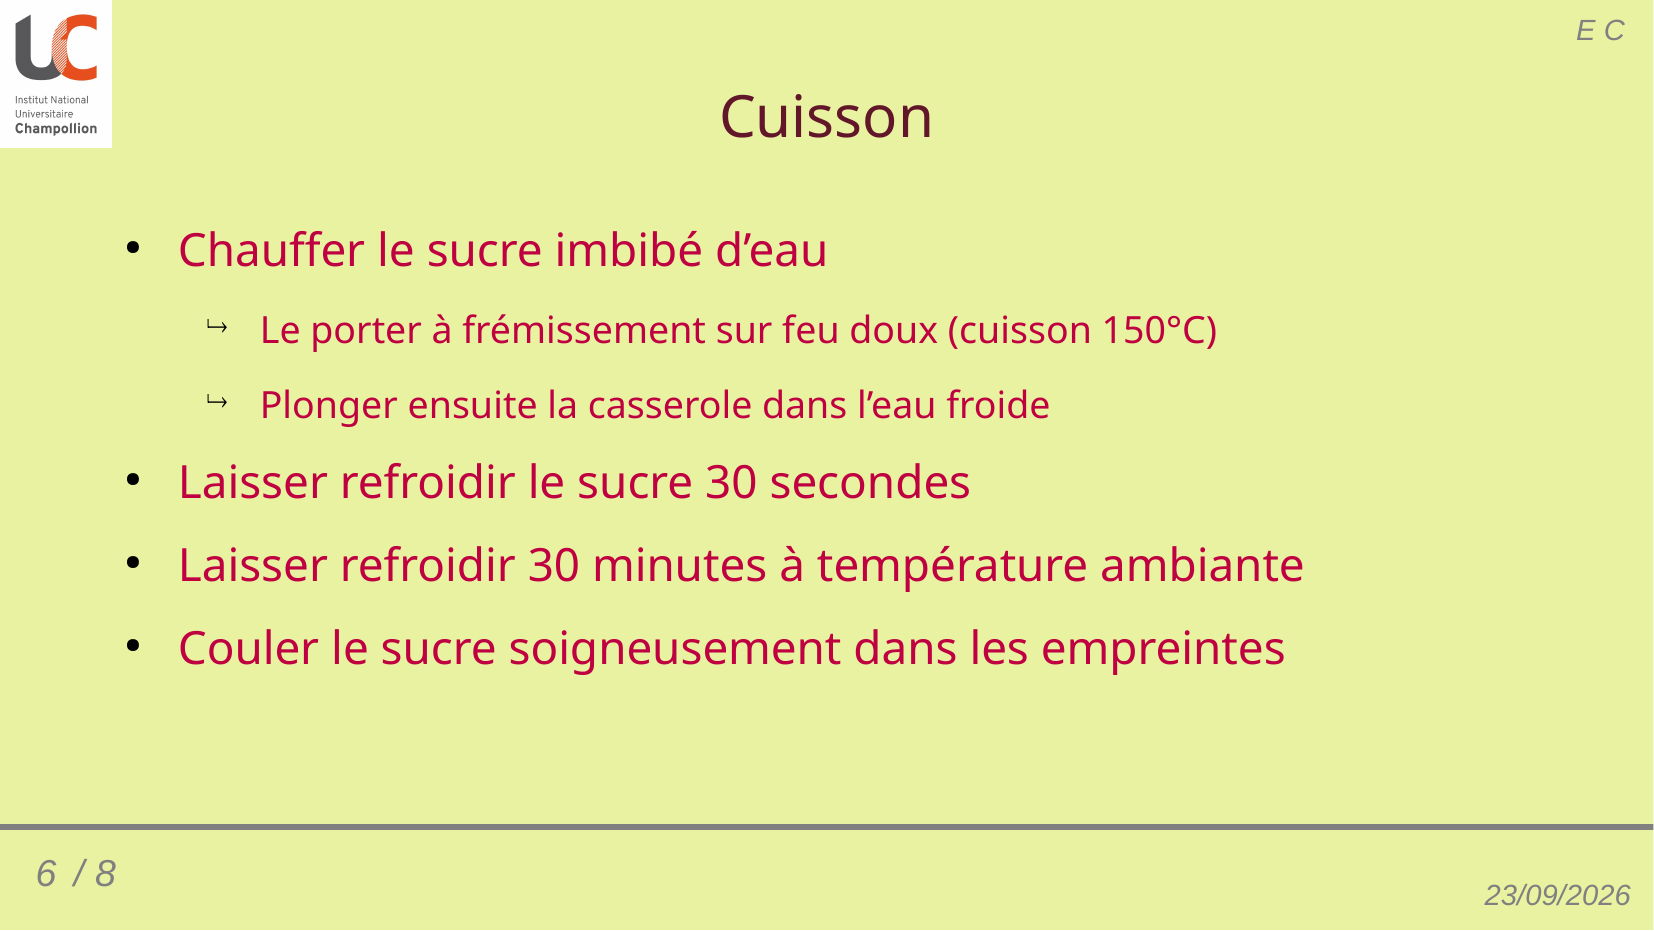

E C
# Cuisson
Chauffer le sucre imbibé d’eau
Le porter à frémissement sur feu doux (cuisson 150°C)
Plonger ensuite la casserole dans l’eau froide
Laisser refroidir le sucre 30 secondes
Laisser refroidir 30 minutes à température ambiante
Couler le sucre soigneusement dans les empreintes
/ 8